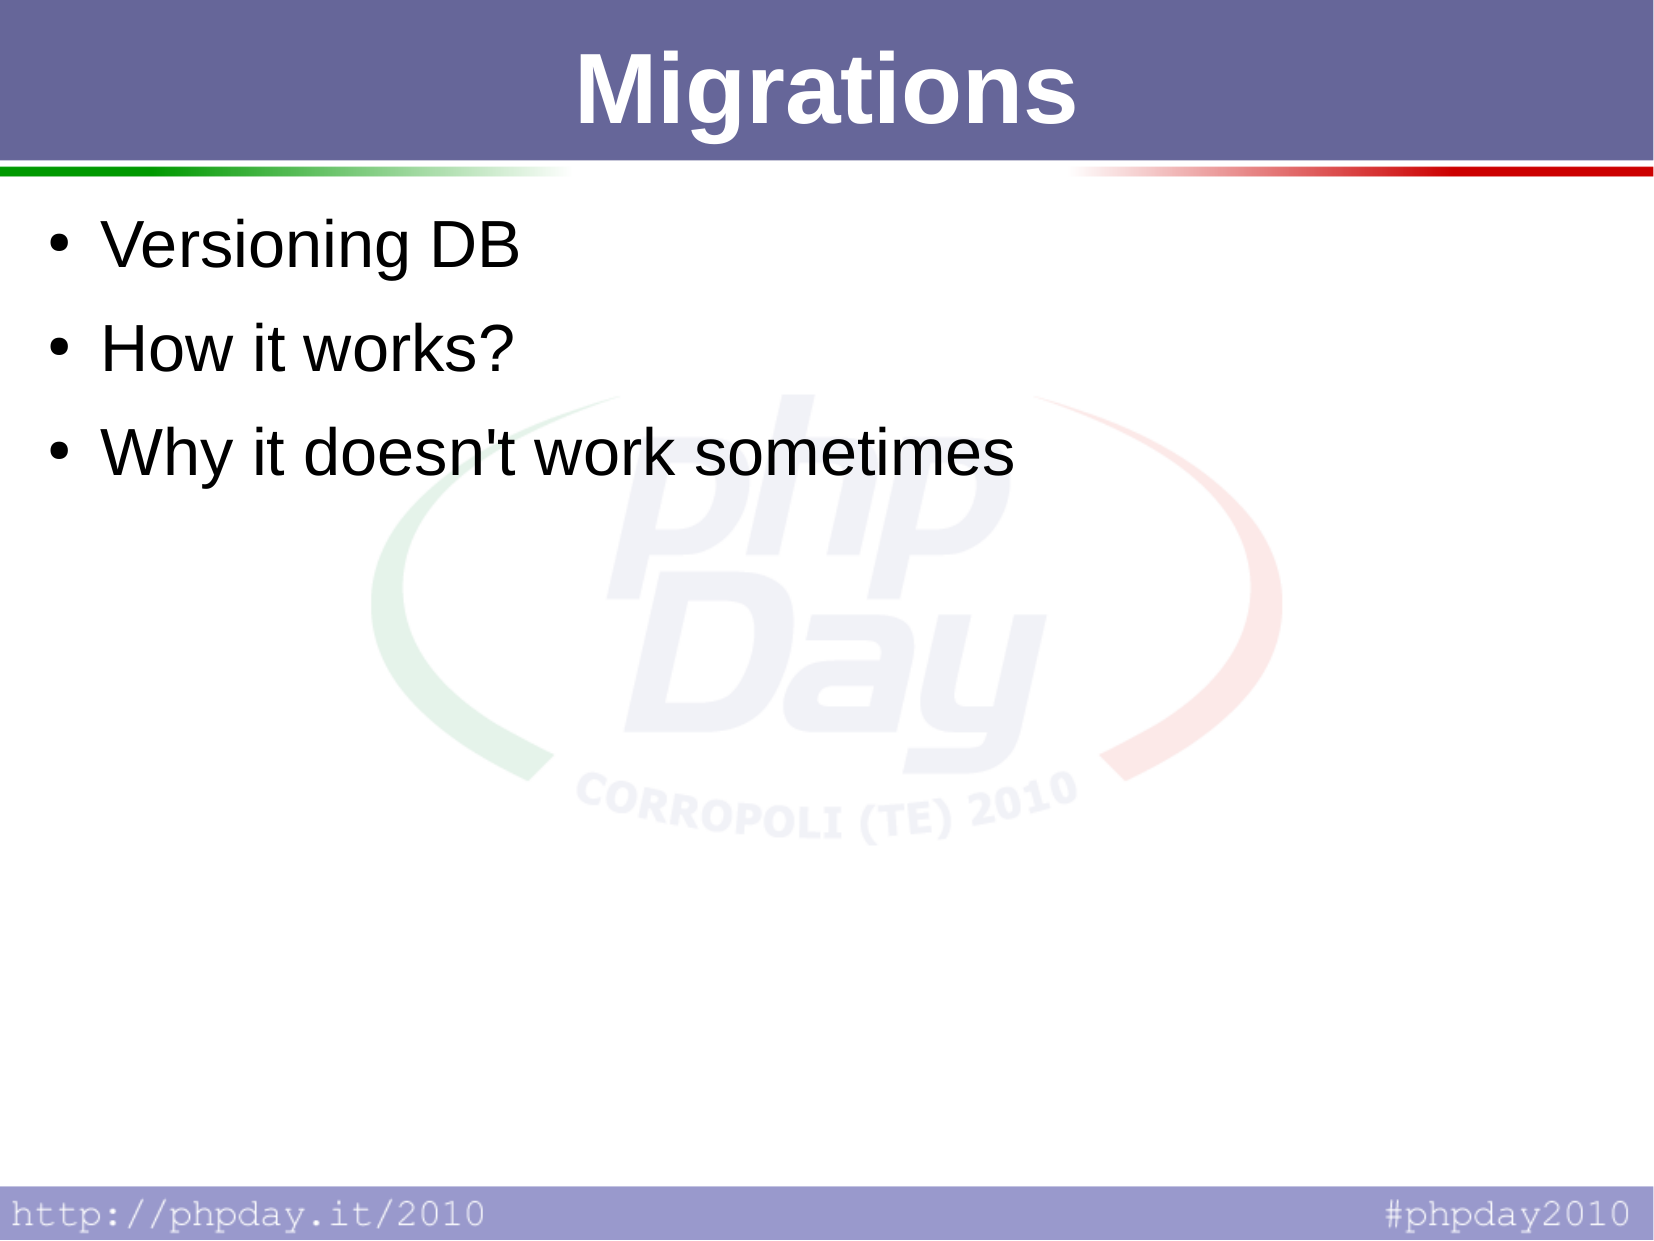

# Migrations
Versioning DB
How it works?
Why it doesn't work sometimes